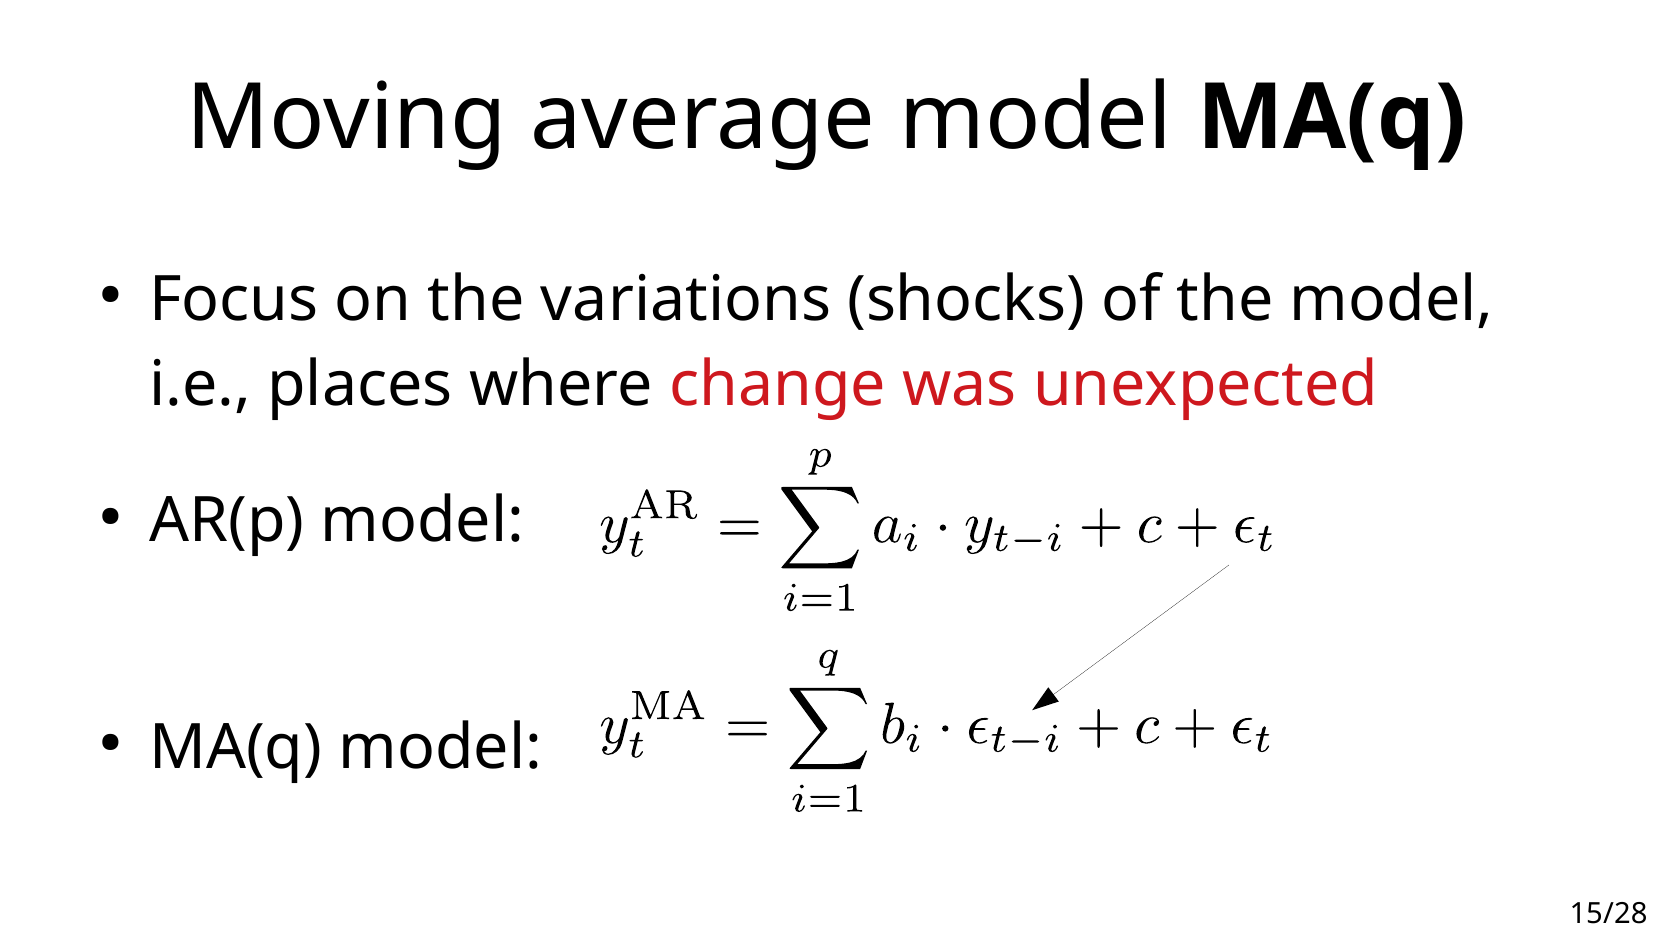

# Moving average model MA(q)
Focus on the variations (shocks) of the model, i.e., places where change was unexpected
AR(p) model:
MA(q) model:
15